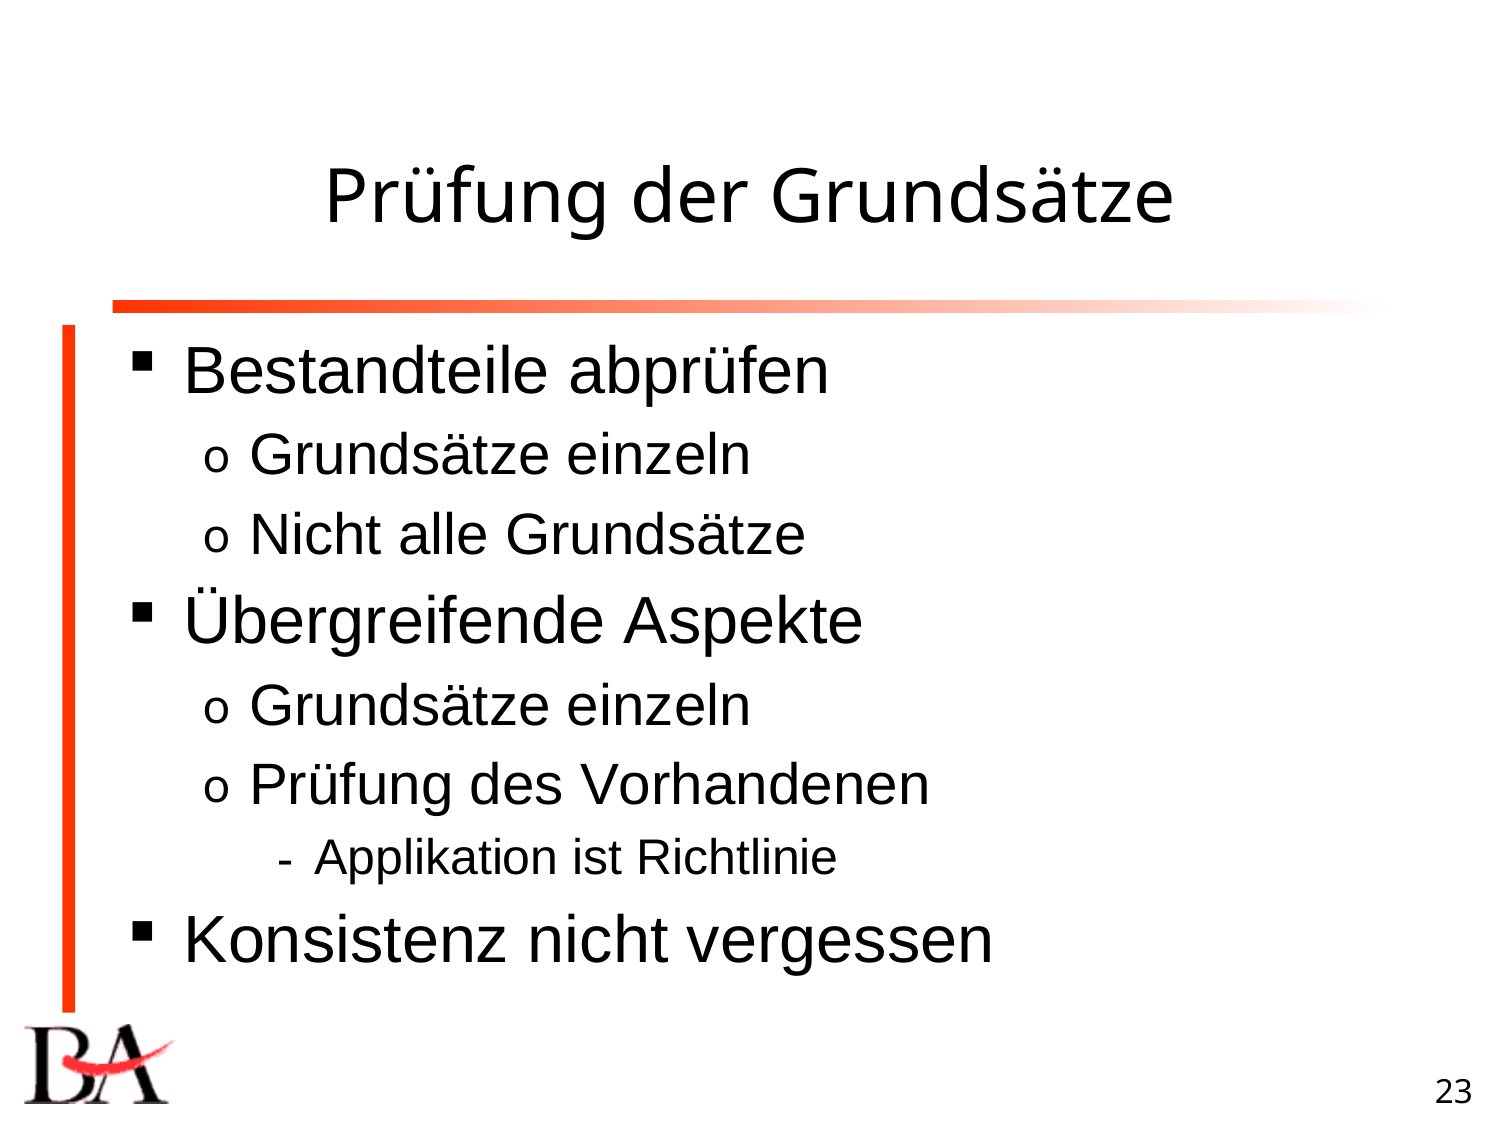

# Prüfung der Grundsätze
Bestandteile abprüfen
Grundsätze einzeln
Nicht alle Grundsätze
Übergreifende Aspekte
Grundsätze einzeln
Prüfung des Vorhandenen
Applikation ist Richtlinie
Konsistenz nicht vergessen